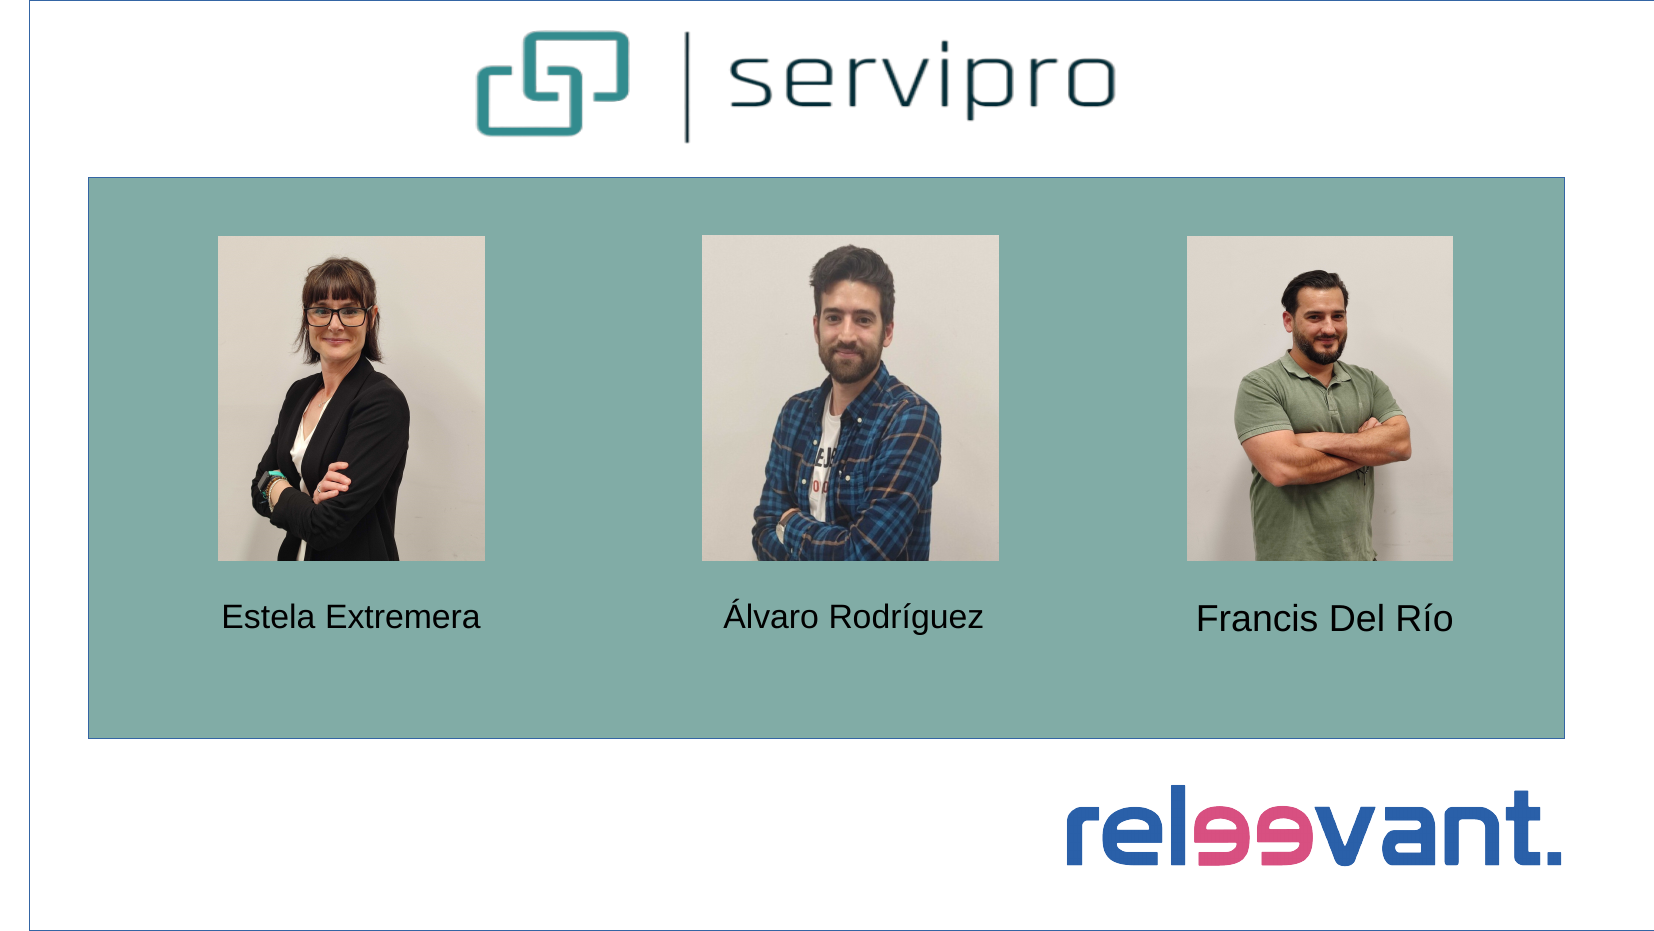

Estela Extremera
Álvaro Rodríguez
Francis Del Río